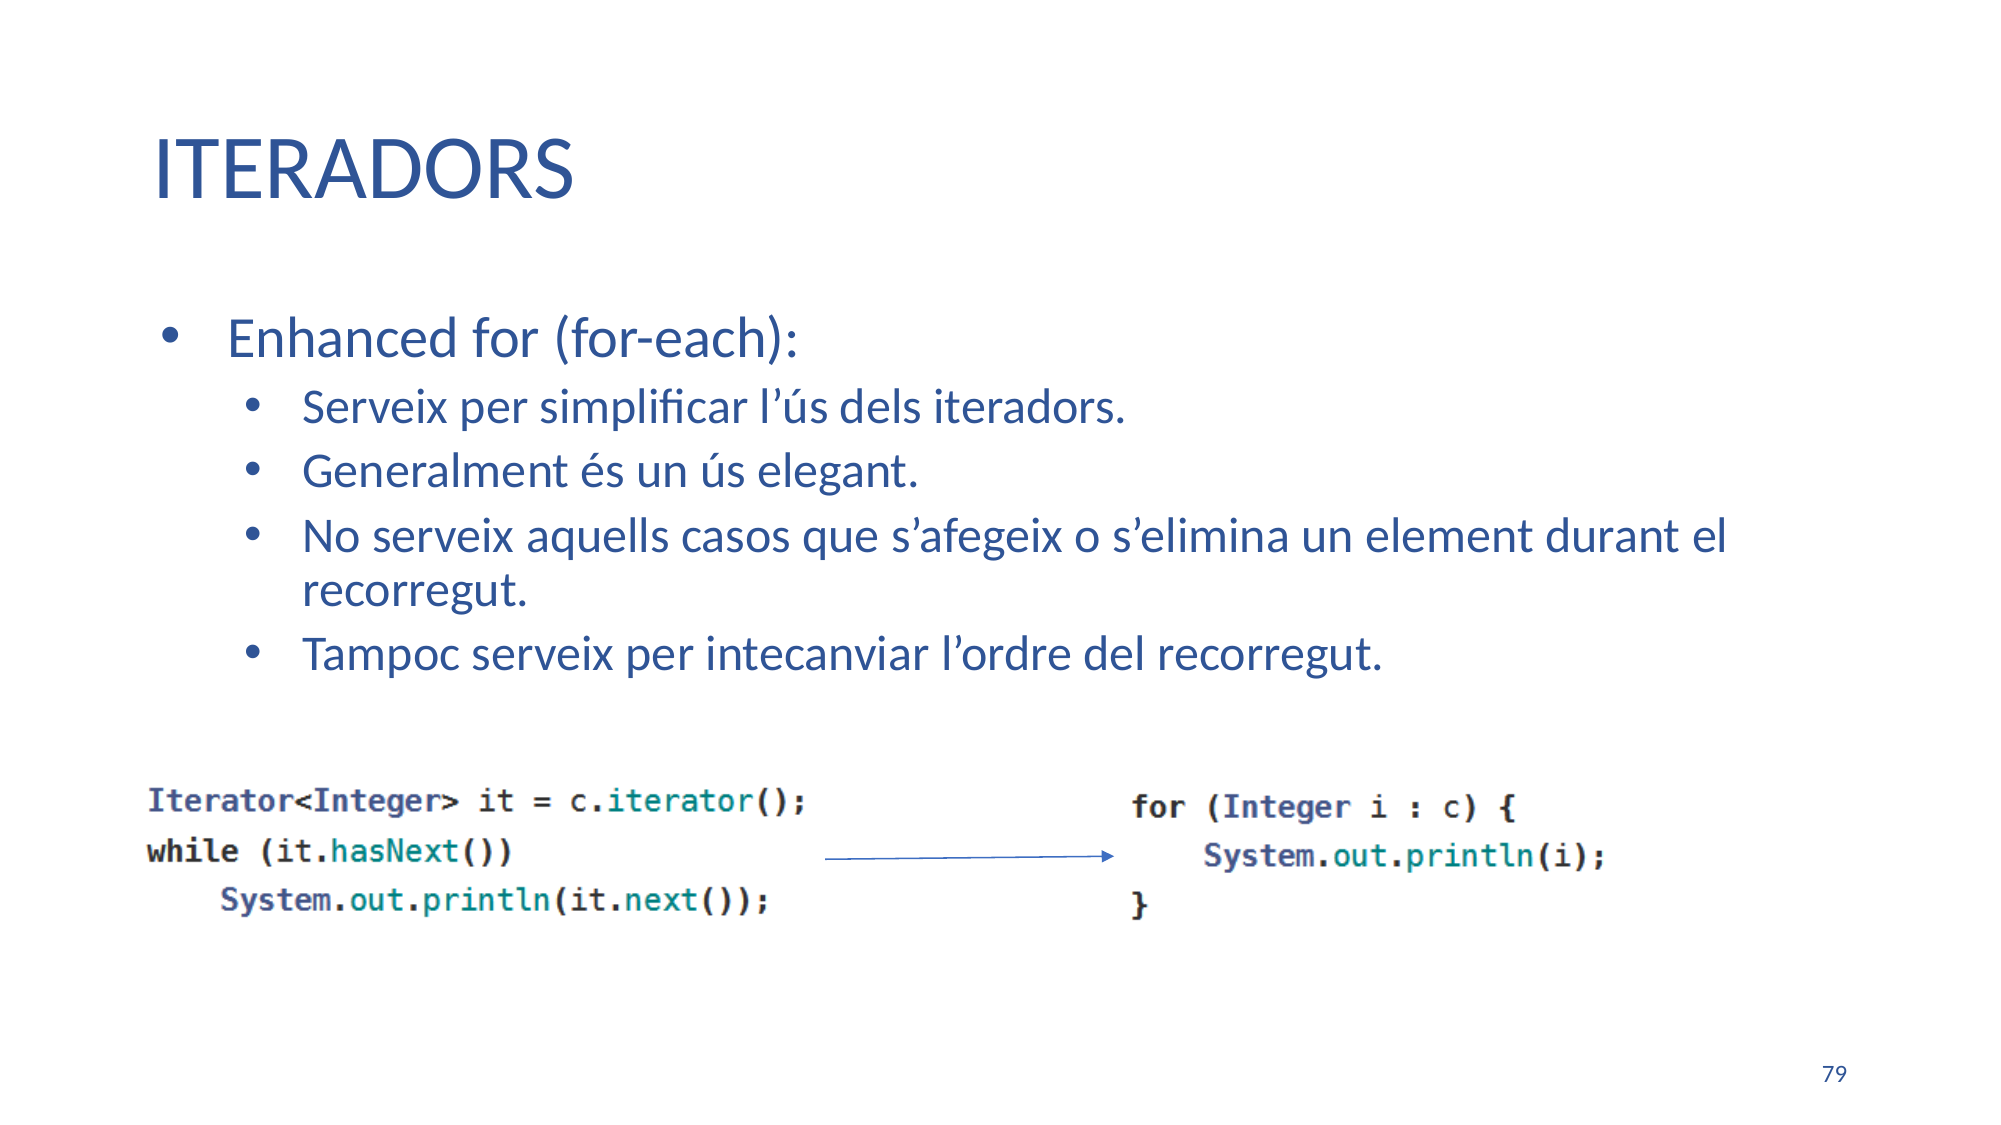

# ITERADORS
Enhanced for (for-each):
Serveix per simplificar l’ús dels iteradors.
Generalment és un ús elegant.
No serveix aquells casos que s’afegeix o s’elimina un element durant el recorregut.
Tampoc serveix per intecanviar l’ordre del recorregut.